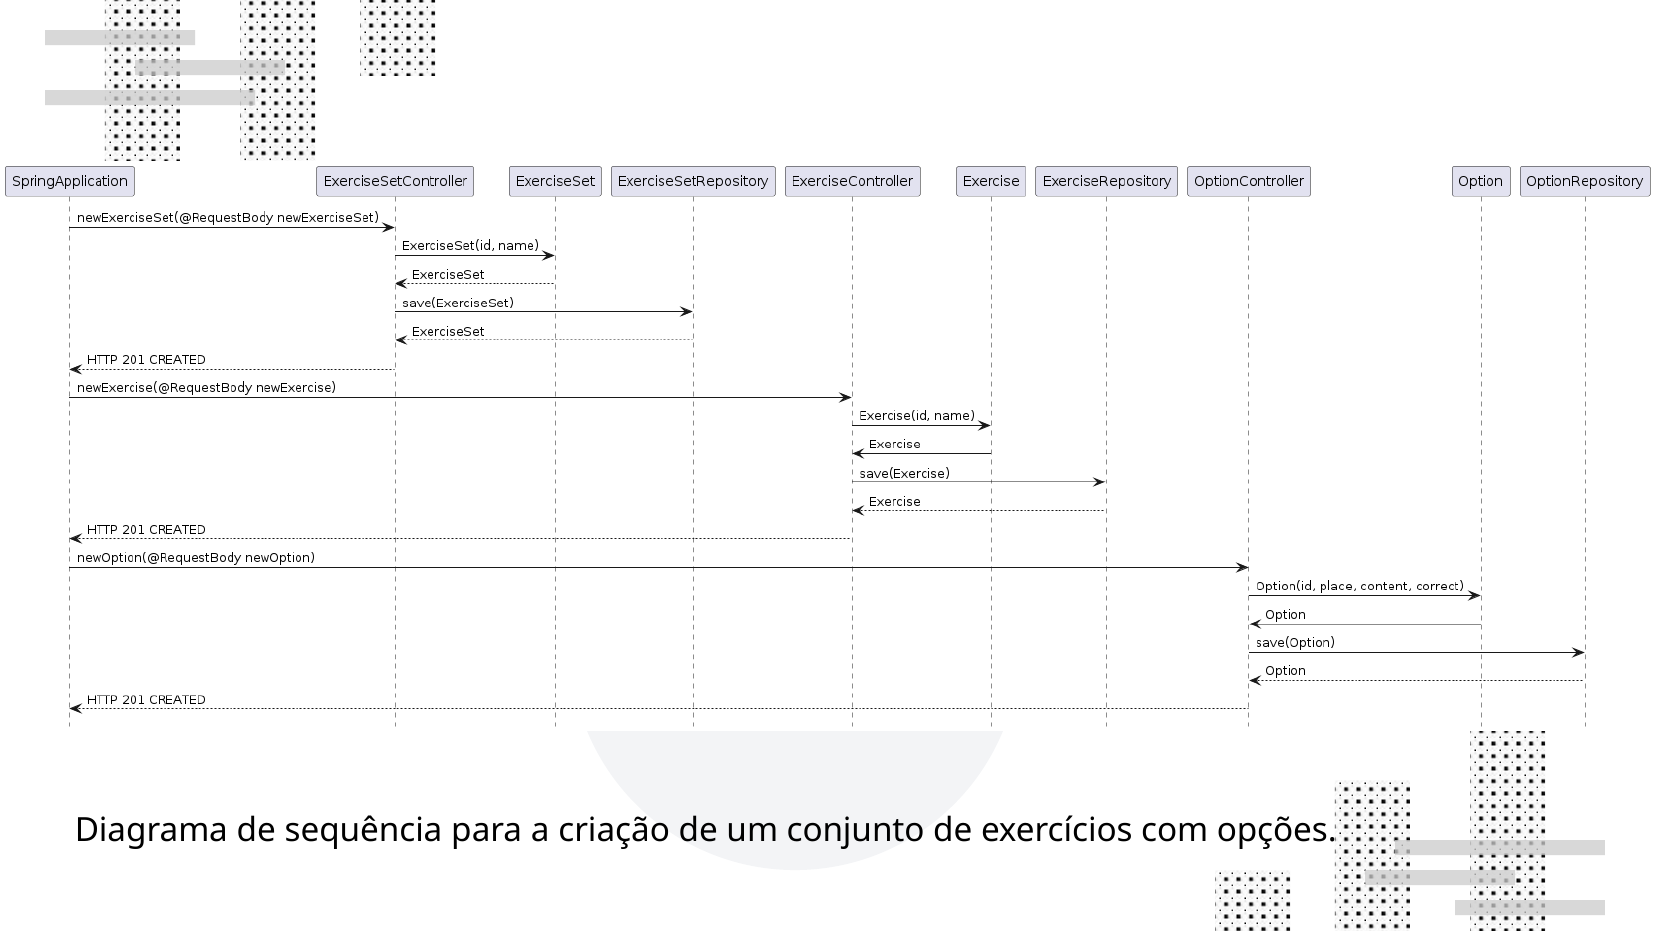

Diagrama de sequência para a criação de um conjunto de exercícios com opções.